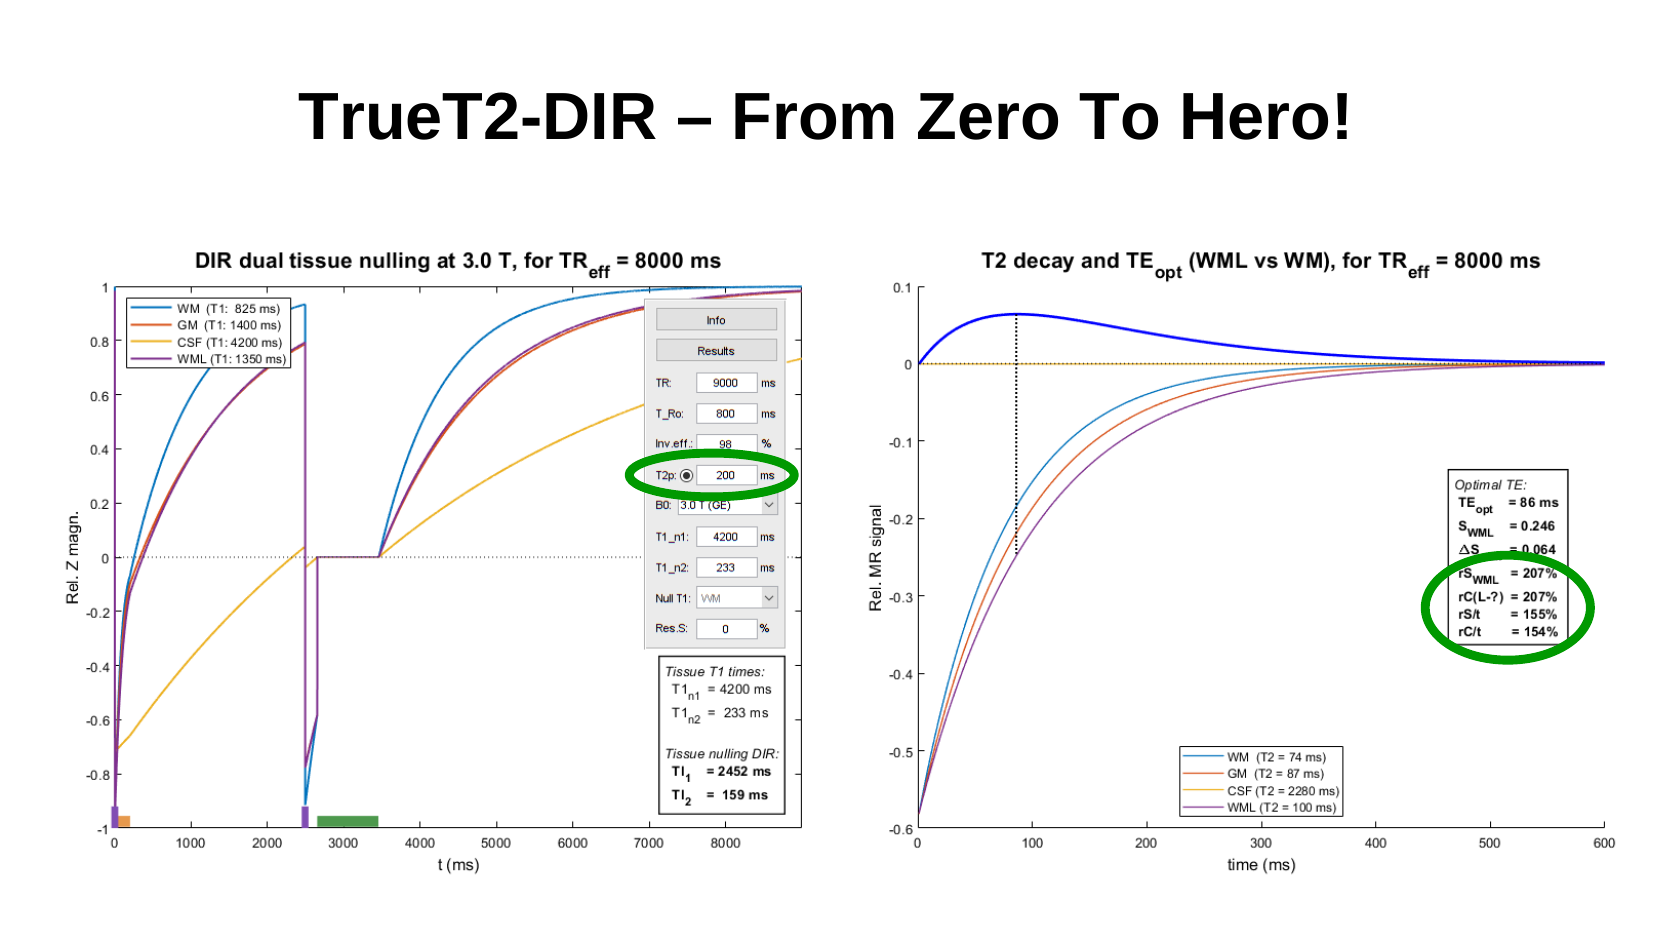

# TrueT2-DIR – From Zero To Hero!